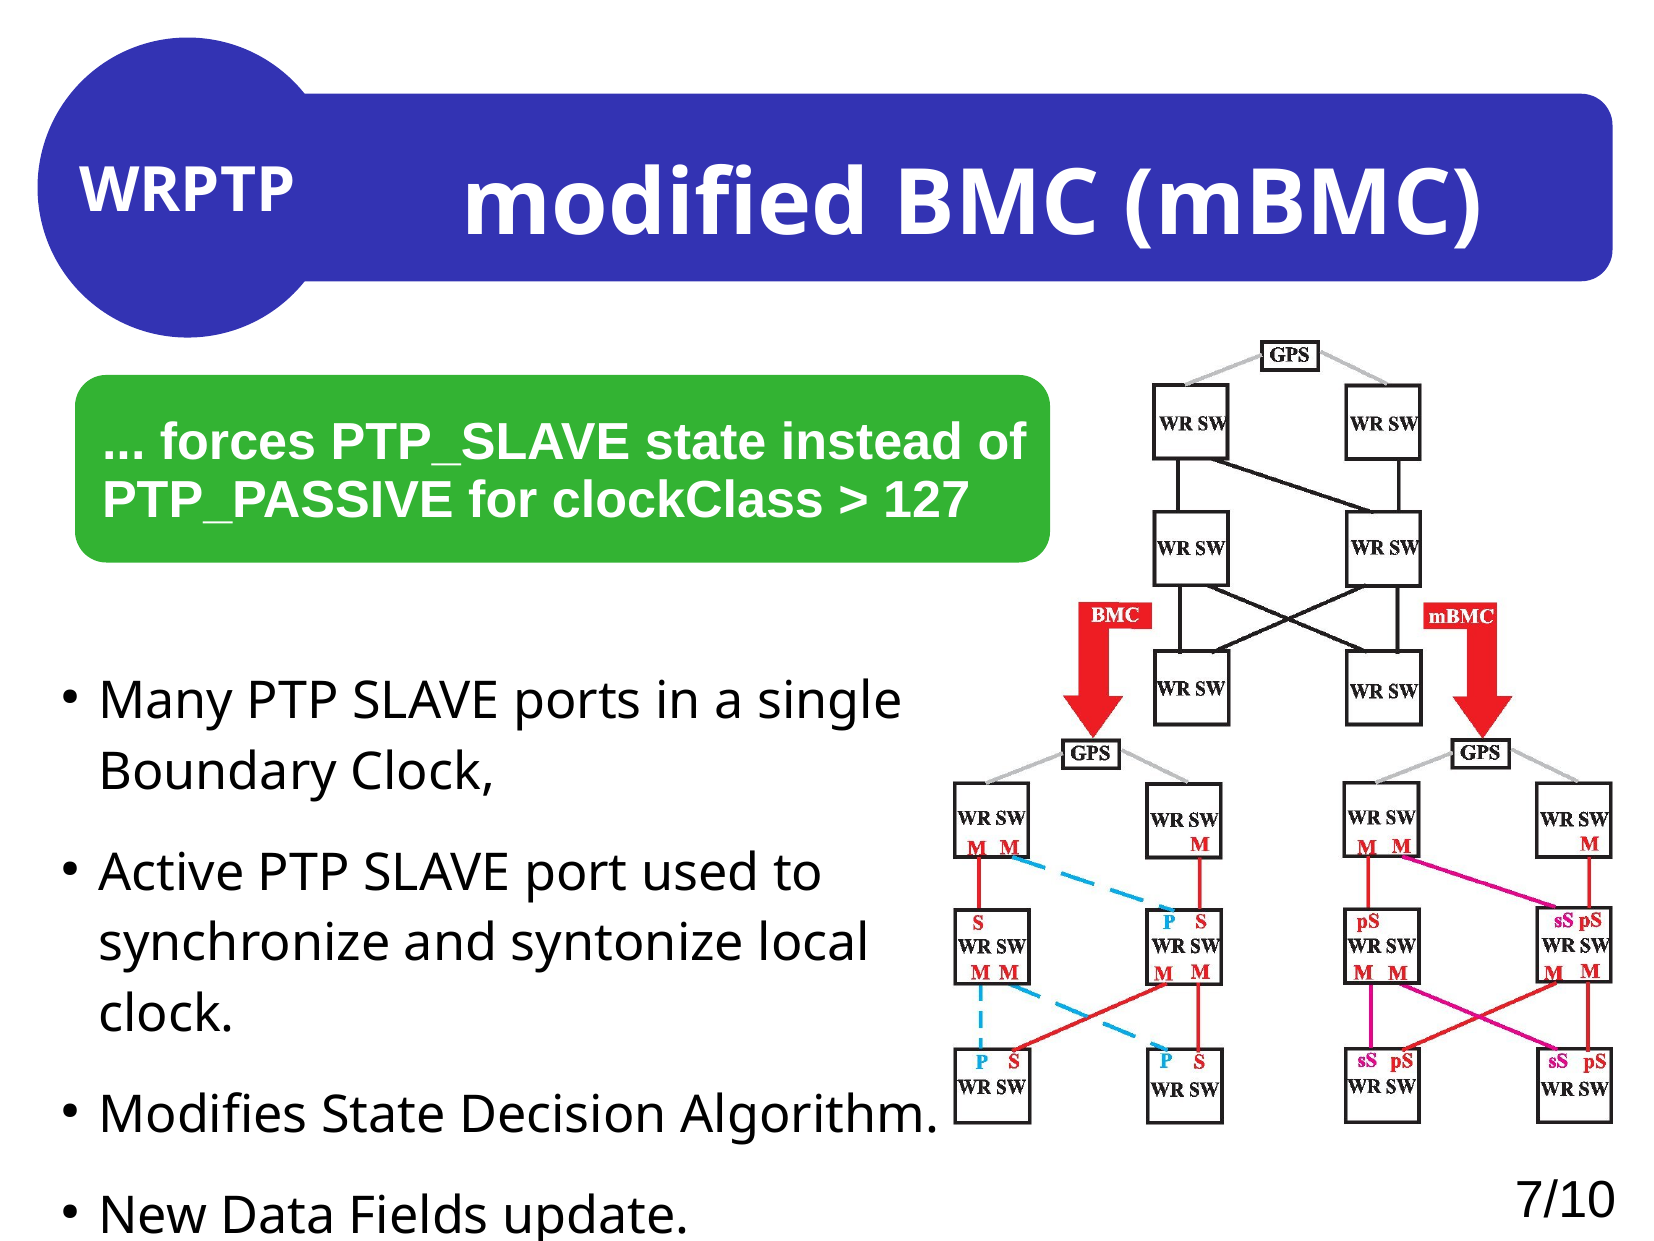

WRPTP
modified BMC (mBMC)
... forces PTP_SLAVE state instead of
PTP_PASSIVE for clockClass > 127
Many PTP SLAVE ports in a single Boundary Clock,
Active PTP SLAVE port used to synchronize and syntonize local clock.
Modifies State Decision Algorithm.
New Data Fields update.
7/10